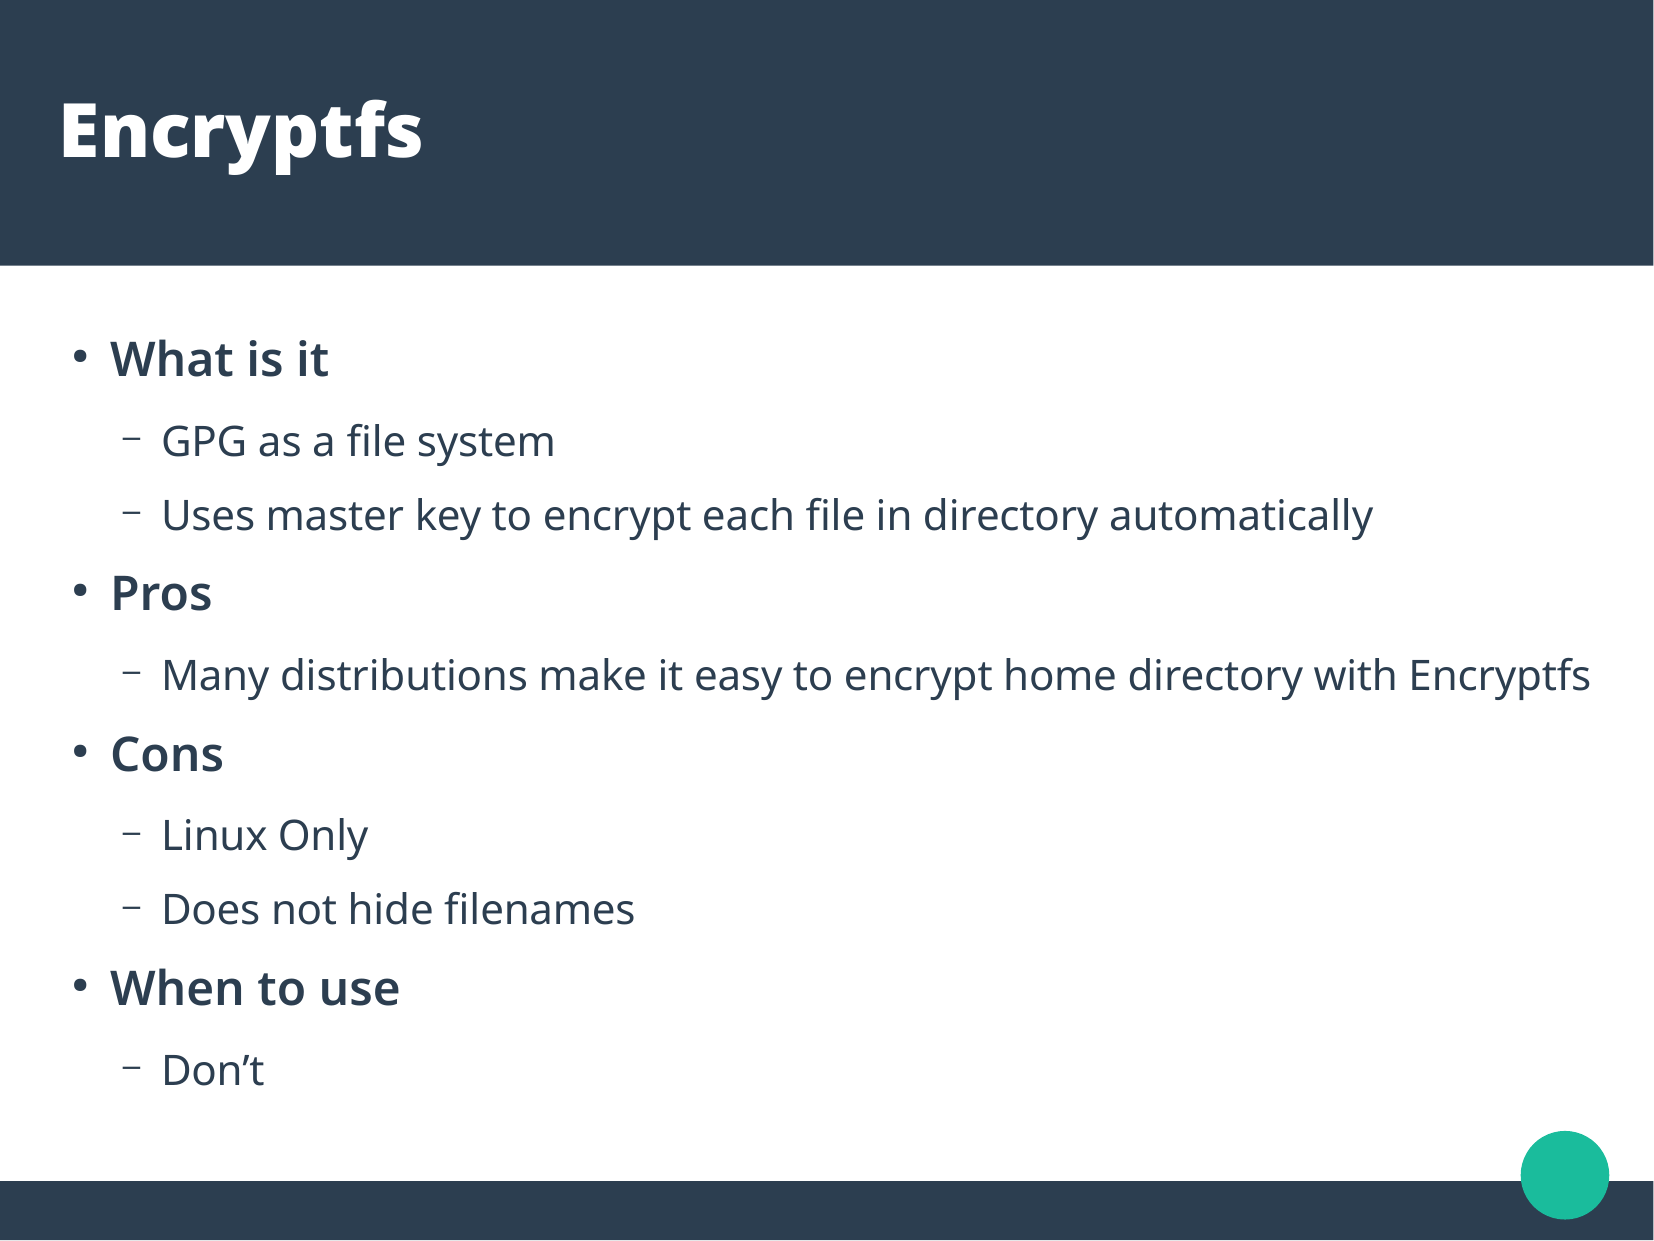

# Encryptfs
What is it
GPG as a file system
Uses master key to encrypt each file in directory automatically
Pros
Many distributions make it easy to encrypt home directory with Encryptfs
Cons
Linux Only
Does not hide filenames
When to use
Don’t